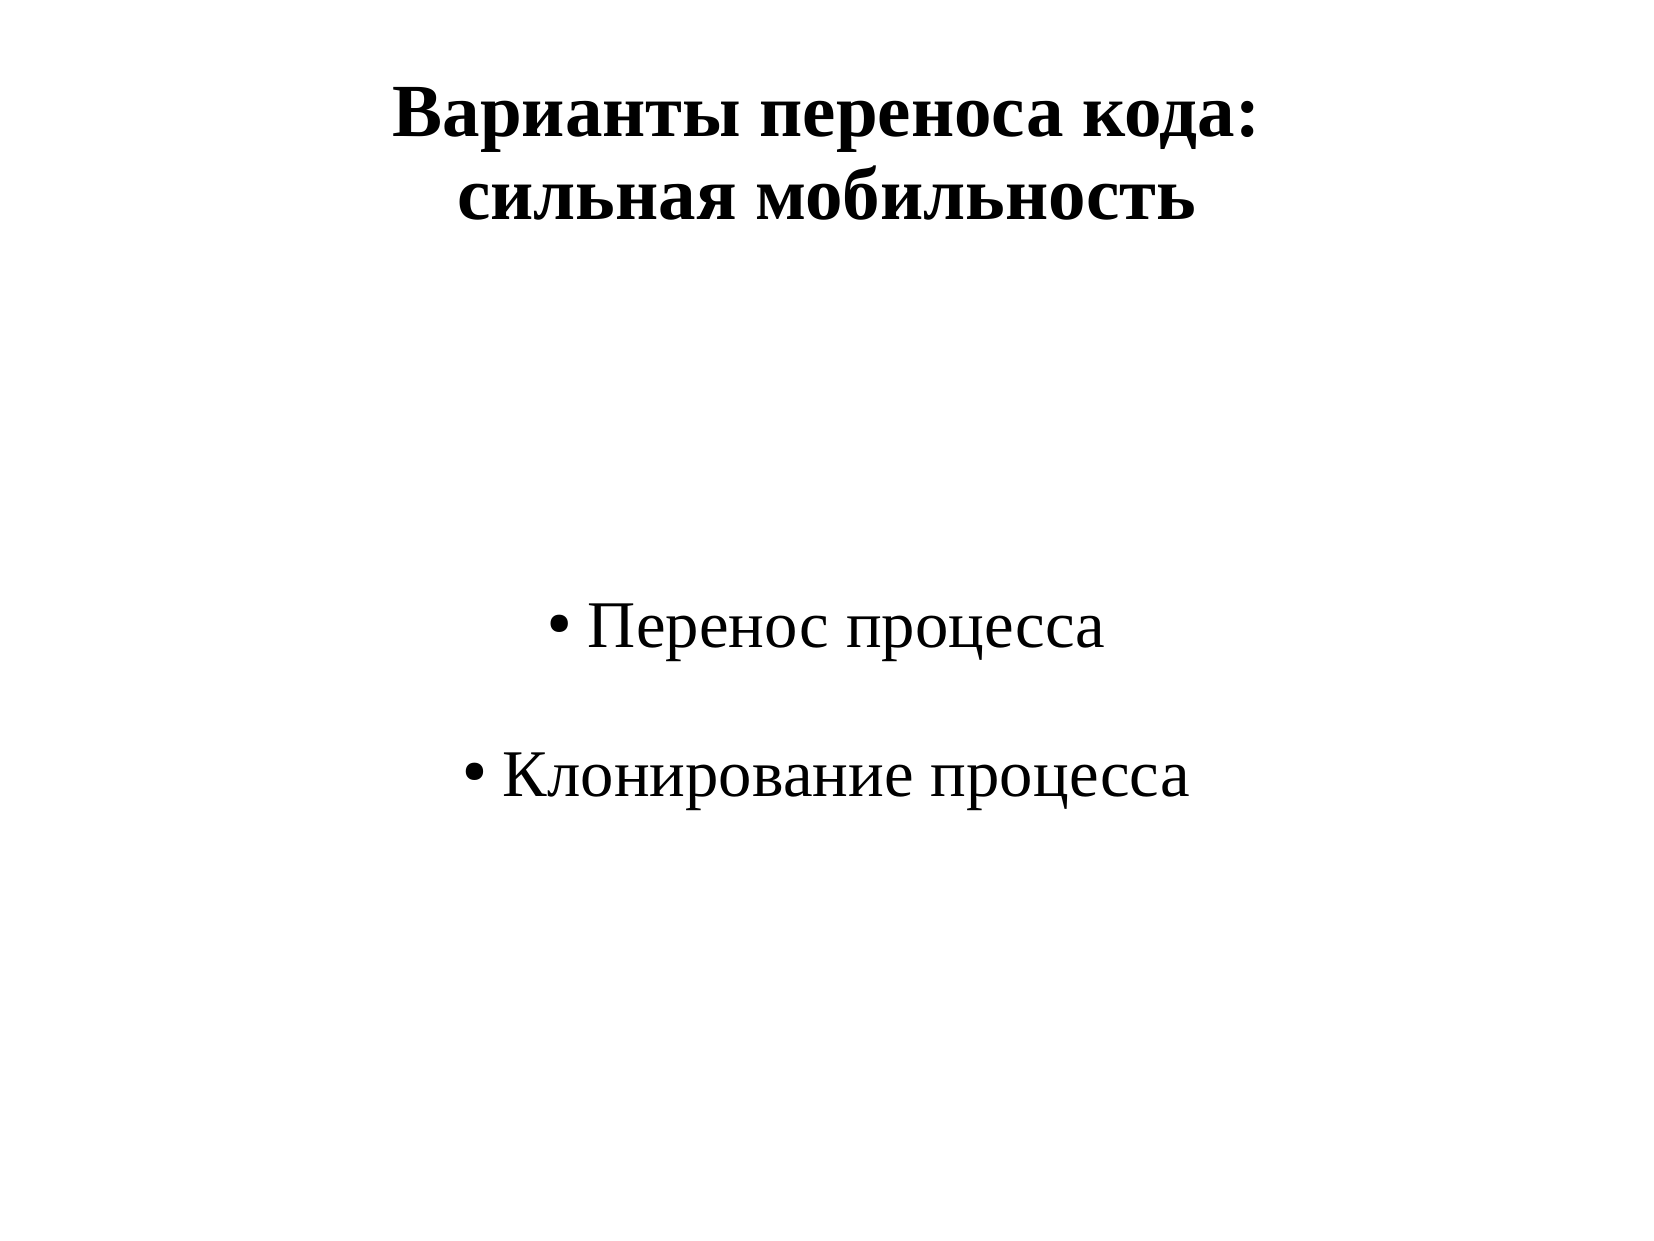

# Варианты переноса кода: сильная мобильность
 Перенос процесса
 Клонирование процесса